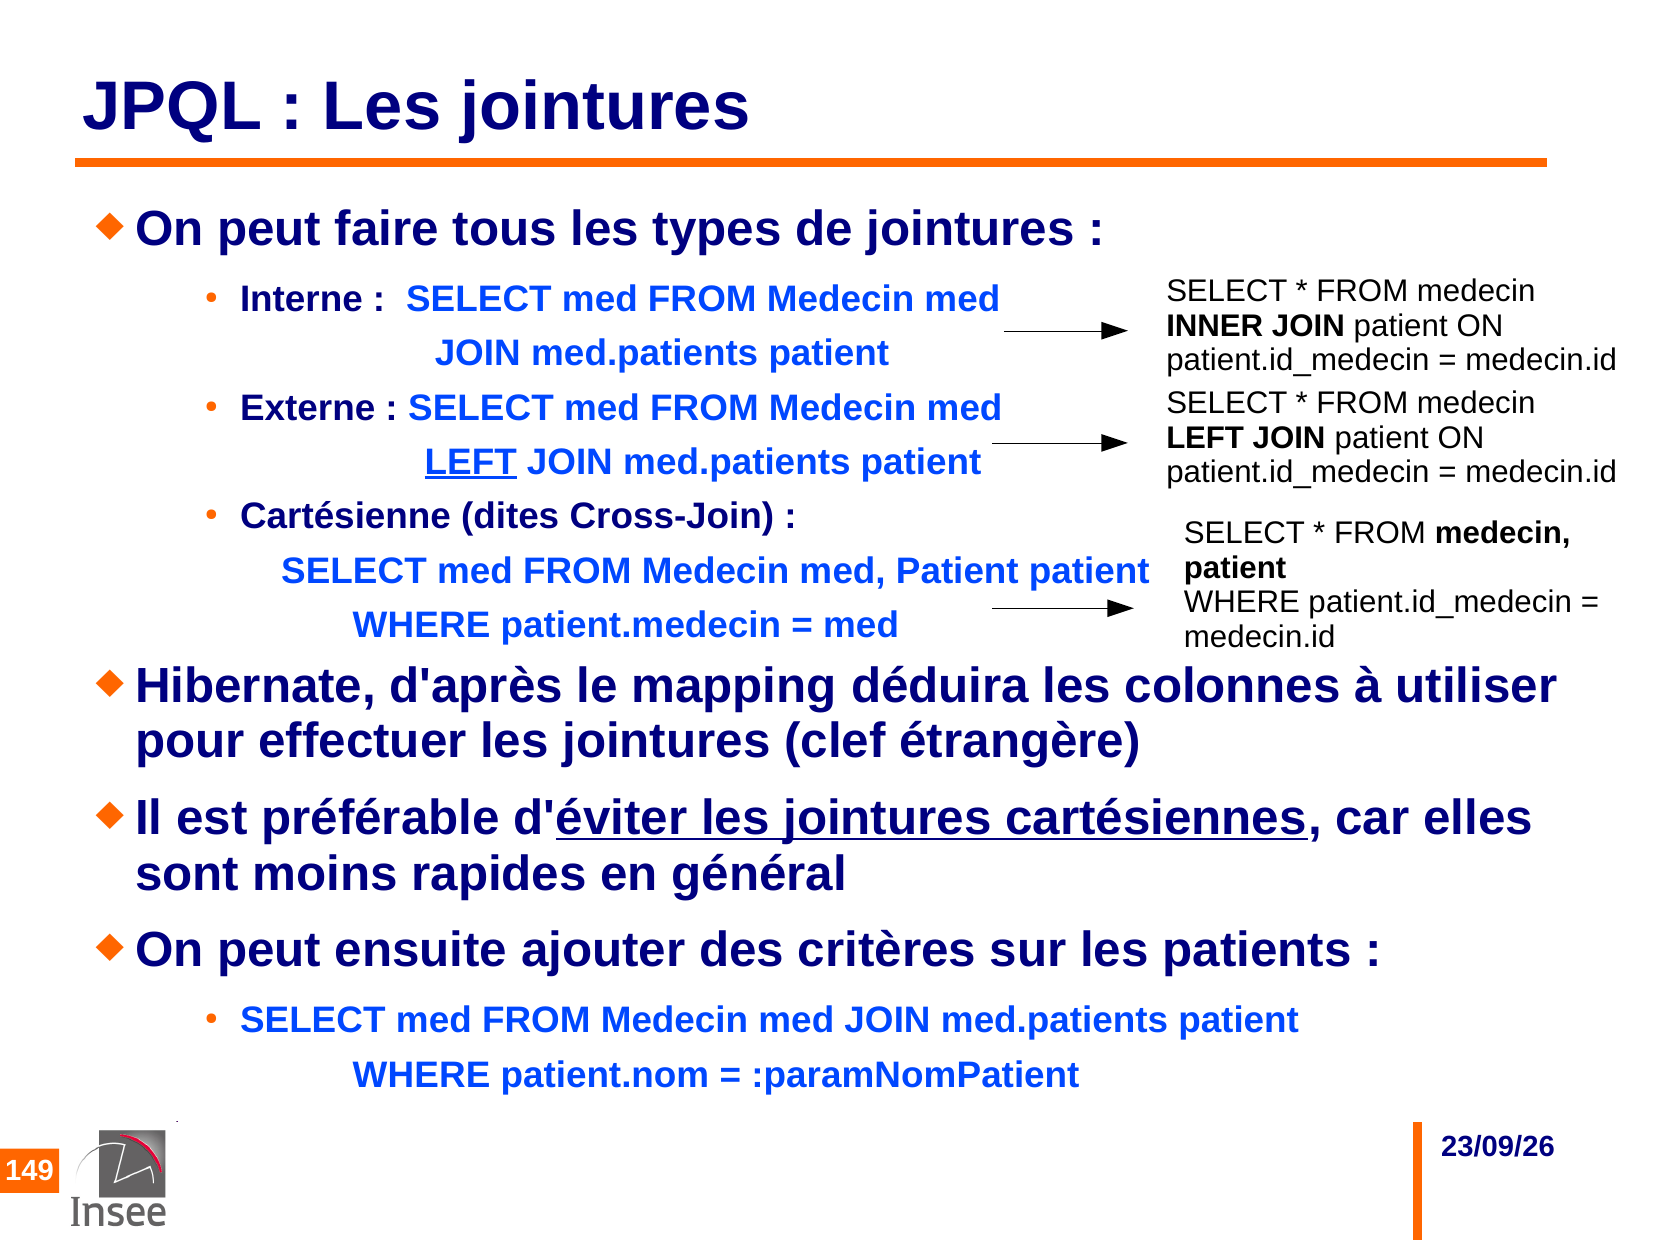

# JPQL : Les jointures
On peut faire tous les types de jointures :
Interne : SELECT med FROM Medecin med
 JOIN med.patients patient
Externe : SELECT med FROM Medecin med
 LEFT JOIN med.patients patient
Cartésienne (dites Cross-Join) :
 SELECT med FROM Medecin med, Patient patient
 WHERE patient.medecin = med
Hibernate, d'après le mapping déduira les colonnes à utiliser pour effectuer les jointures (clef étrangère)
Il est préférable d'éviter les jointures cartésiennes, car elles sont moins rapides en général
On peut ensuite ajouter des critères sur les patients :
SELECT med FROM Medecin med JOIN med.patients patient
 WHERE patient.nom = :paramNomPatient
SELECT * FROM medecin
INNER JOIN patient ON patient.id_medecin = medecin.id
SELECT * FROM medecin
LEFT JOIN patient ON patient.id_medecin = medecin.id
SELECT * FROM medecin, patient
WHERE patient.id_medecin = medecin.id
149